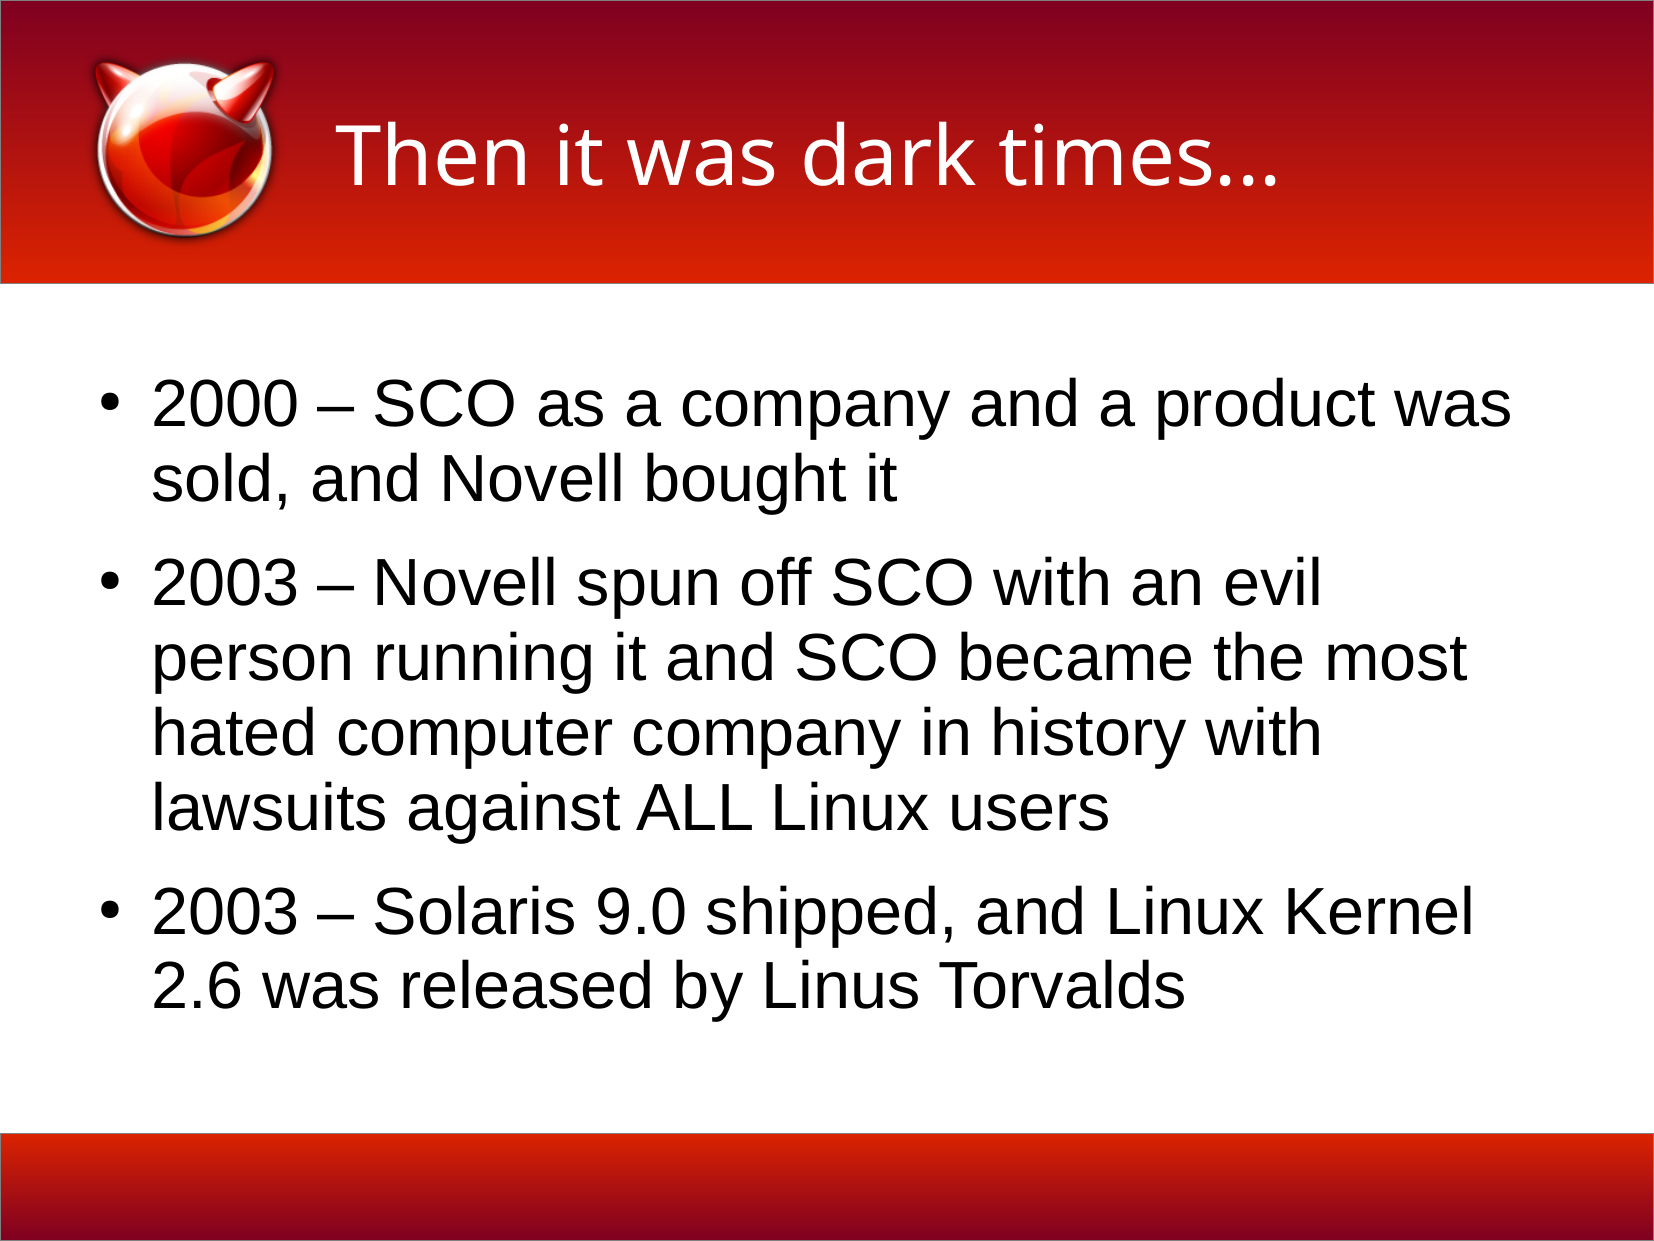

# Then it was dark times...
2000 – SCO as a company and a product was sold, and Novell bought it
2003 – Novell spun off SCO with an evil person running it and SCO became the most hated computer company in history with lawsuits against ALL Linux users
2003 – Solaris 9.0 shipped, and Linux Kernel 2.6 was released by Linus Torvalds